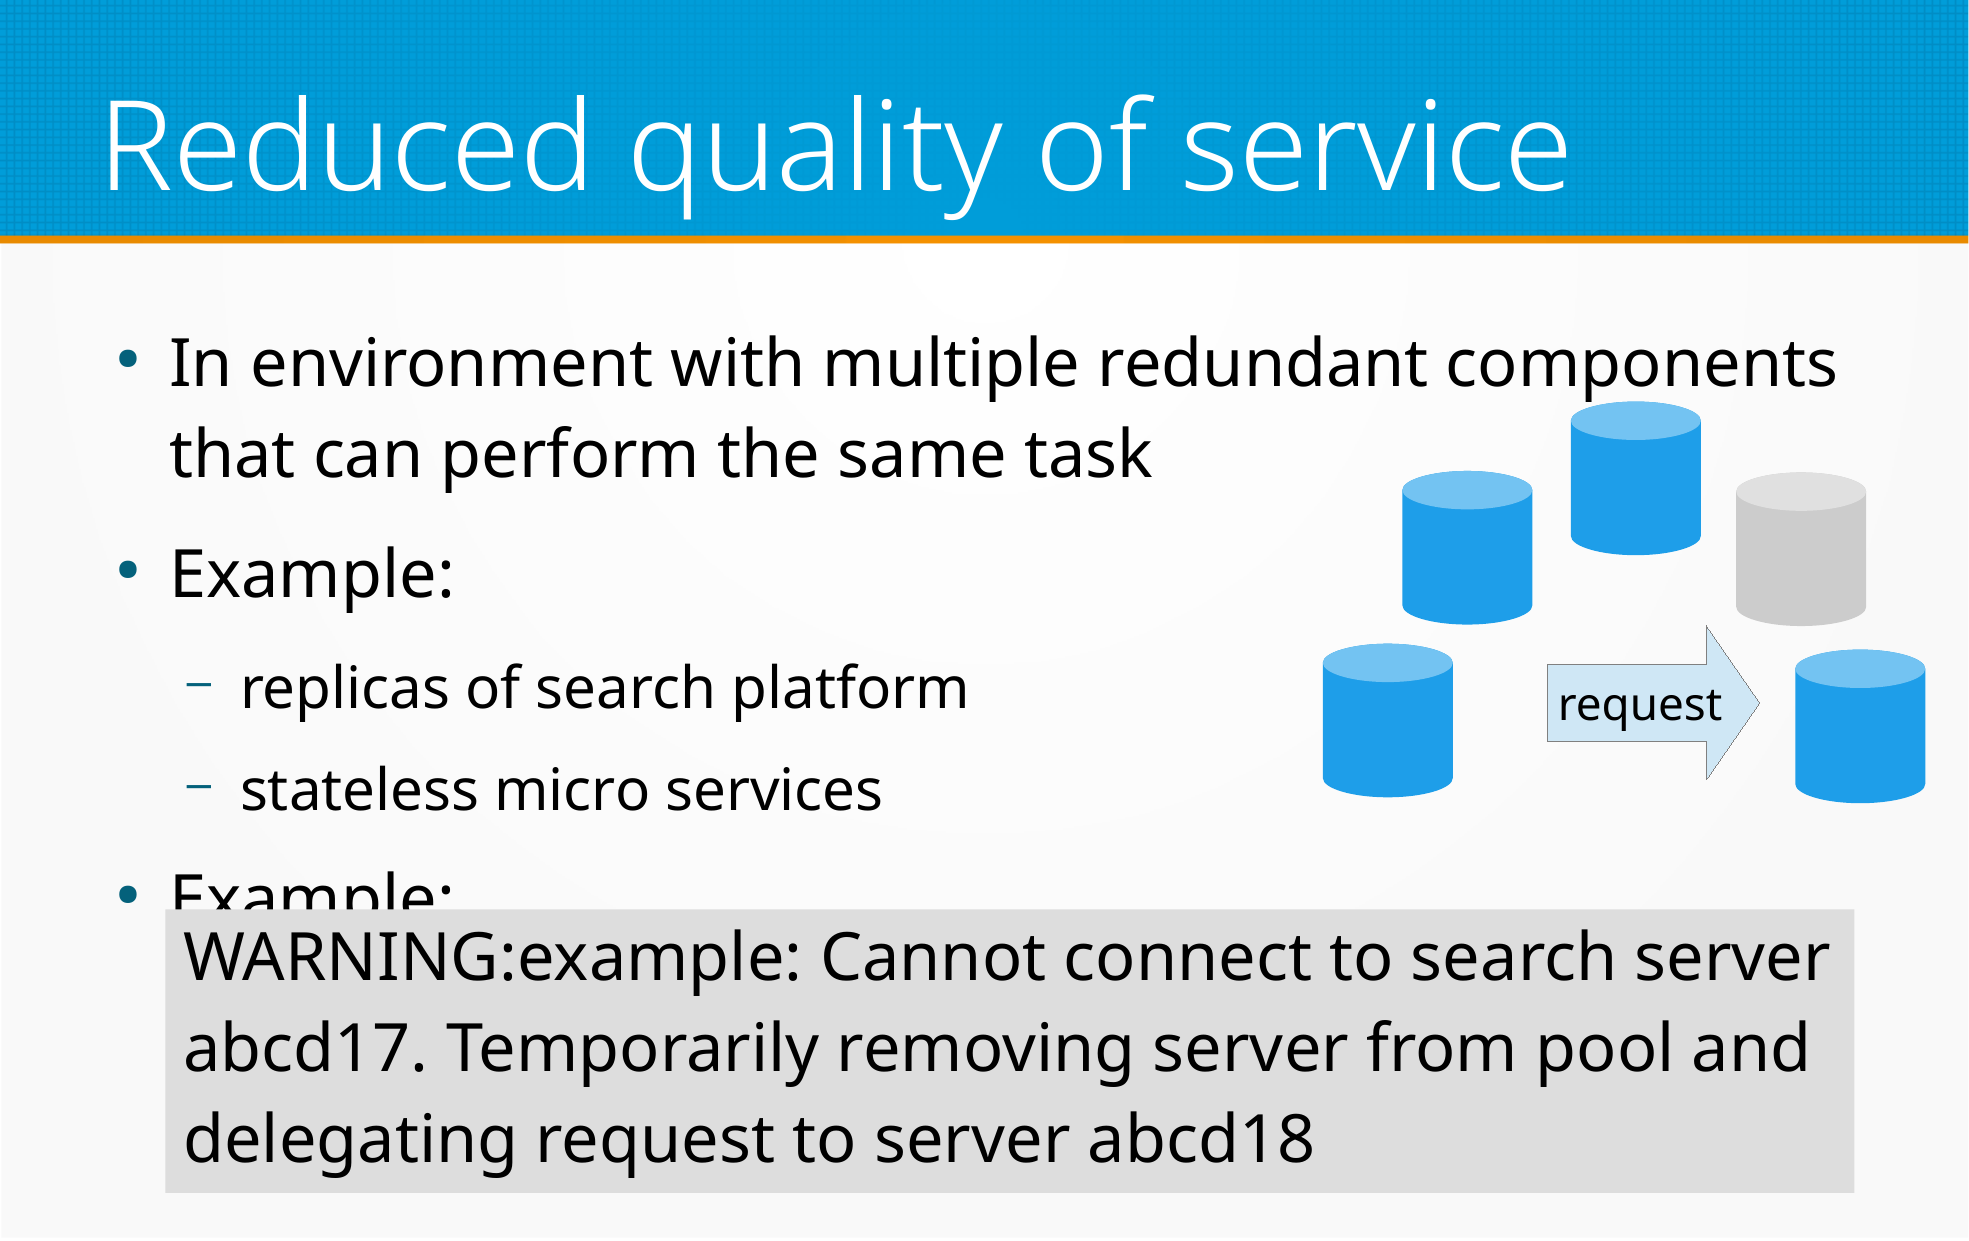

# Reduced quality of service
In environment with multiple redundant components that can perform the same task
Example:
replicas of search platform
stateless micro services
Example:
request
WARNING:example: Cannot connect to search server abcd17. Temporarily removing server from pool and delegating request to server abcd18